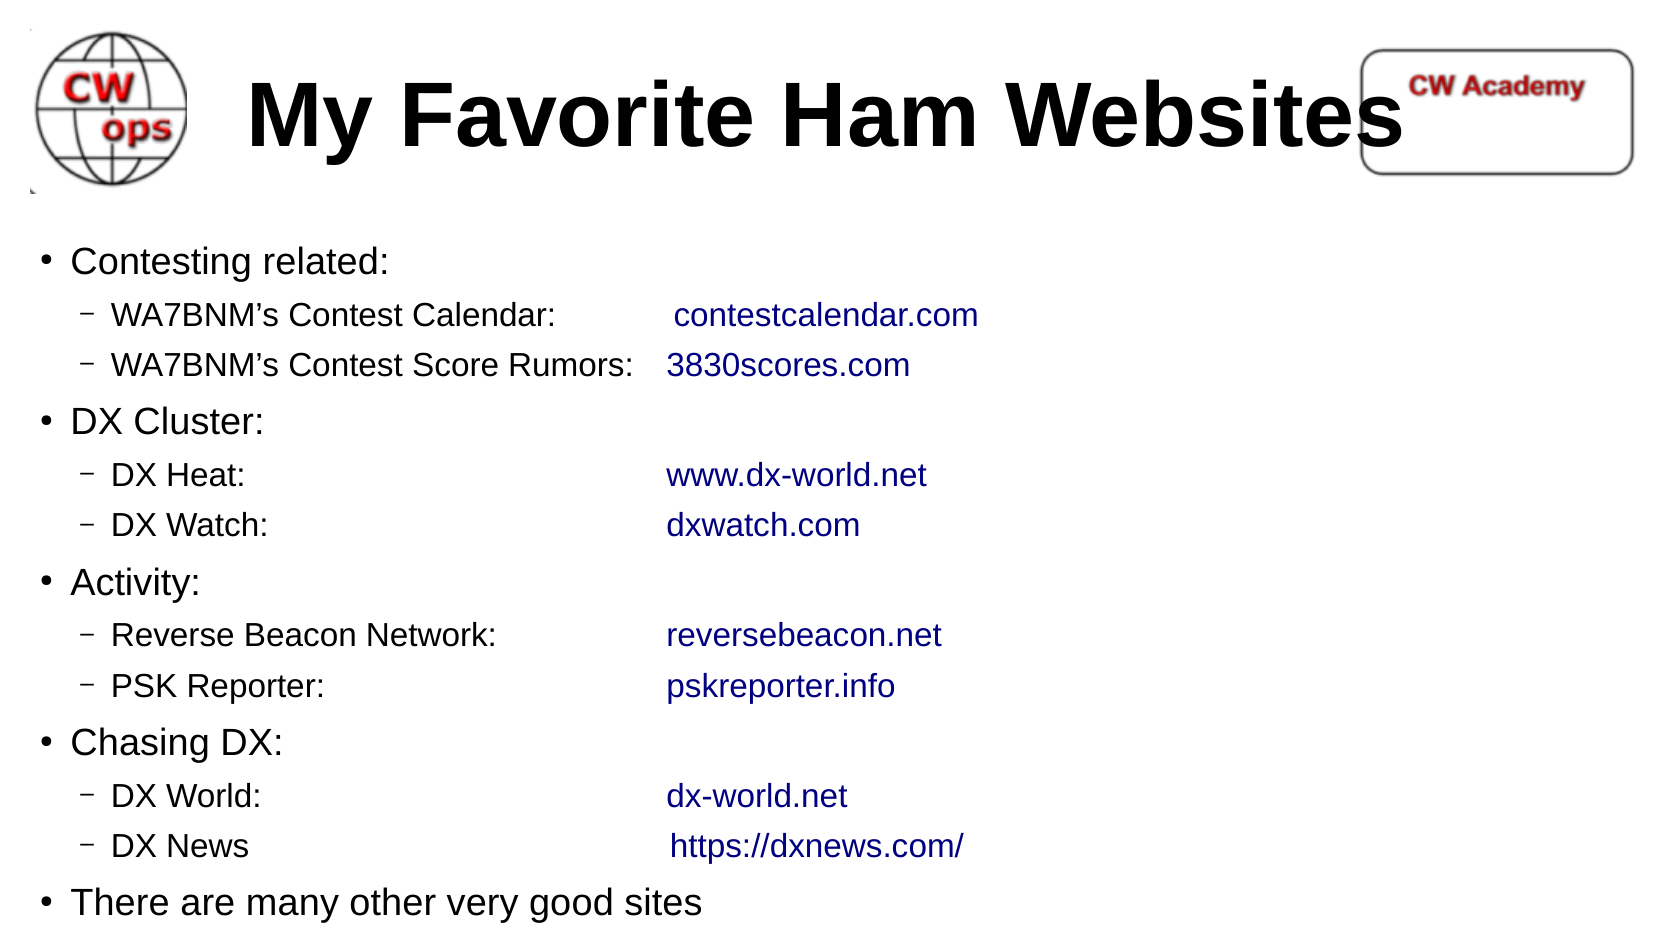

# My Favorite Ham Websites
Contesting related:
WA7BNM’s Contest Calendar:		 contestcalendar.com
WA7BNM’s Contest Score Rumors: 	3830scores.com
DX Cluster:
DX Heat:	 	www.dx-world.net
DX Watch:	 	 		dxwatch.com
Activity:
Reverse Beacon Network: 	reversebeacon.net
PSK Reporter: 	pskreporter.info
Chasing DX:
DX World:	 	dx-world.net
DX News	 		 			 https://dxnews.com/
There are many other very good sites